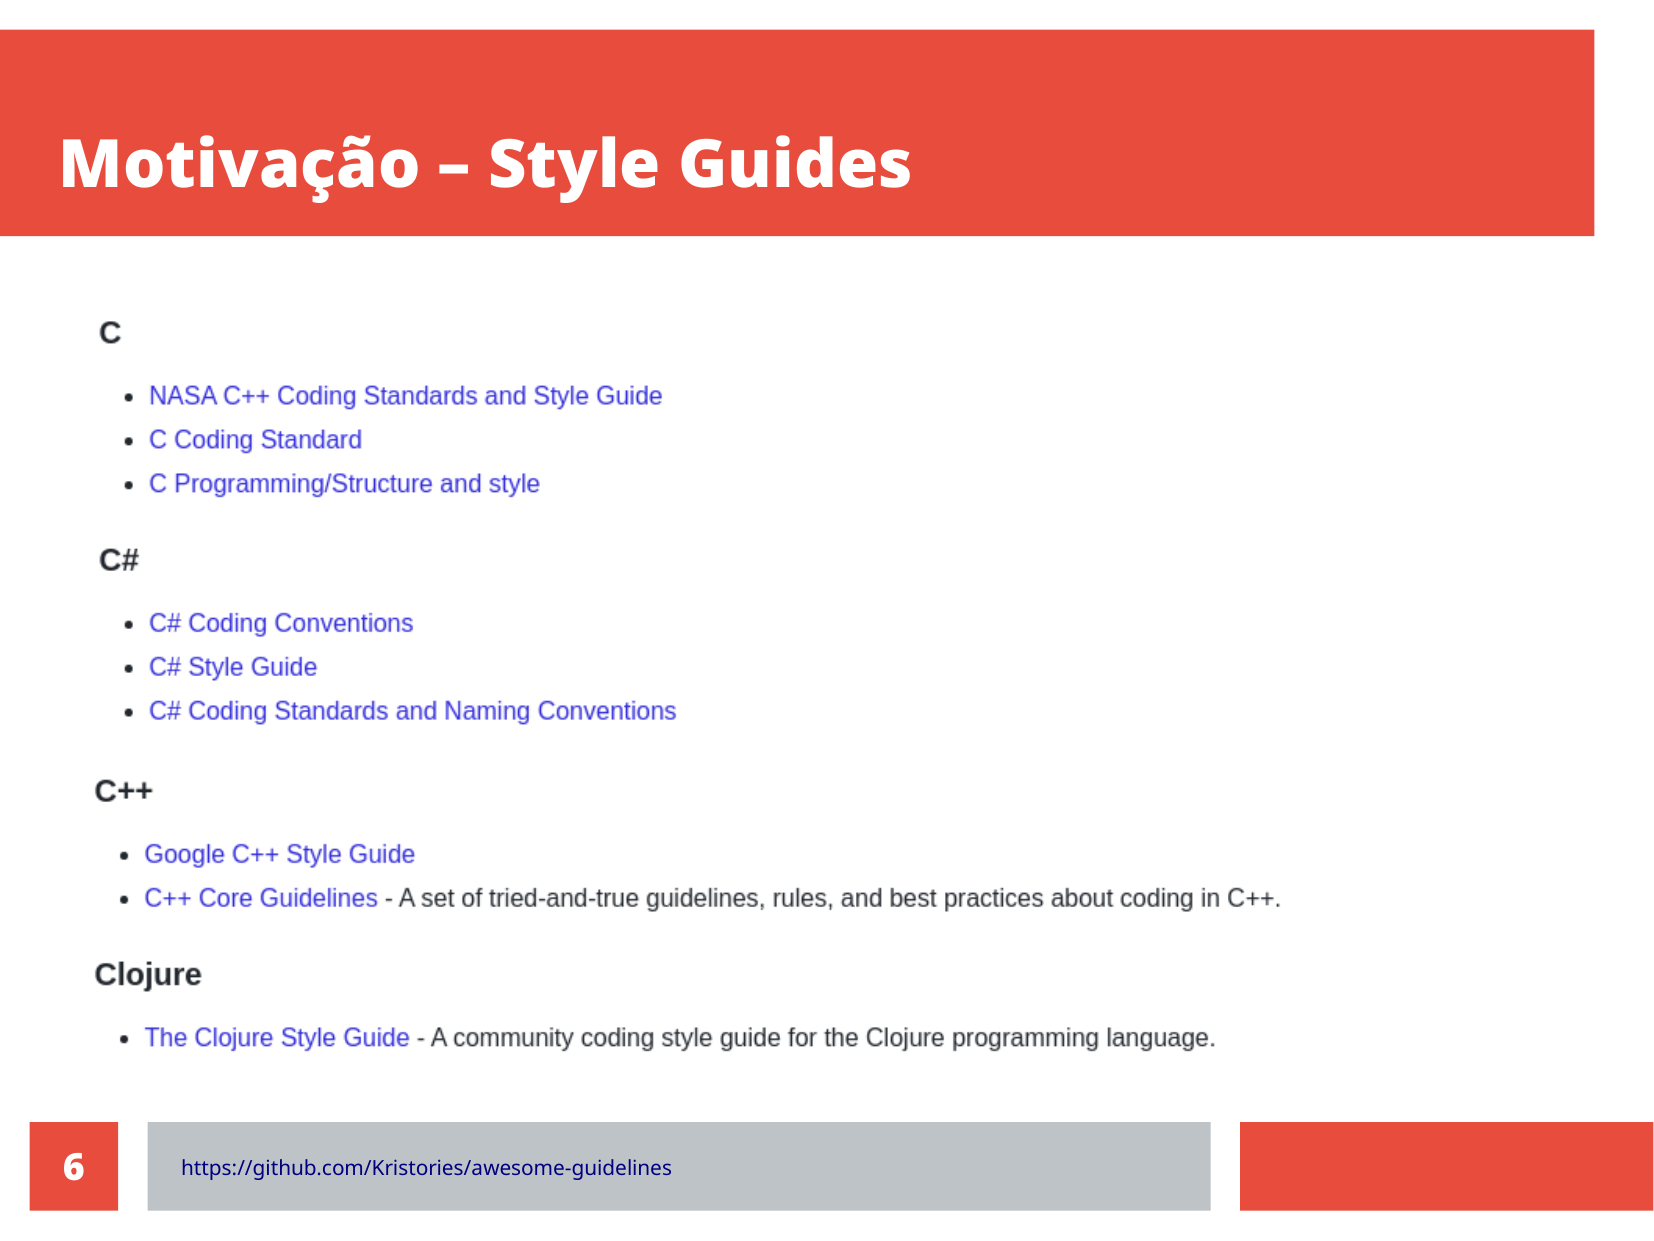

# Motivação – Style Guides
6
https://github.com/Kristories/awesome-guidelines